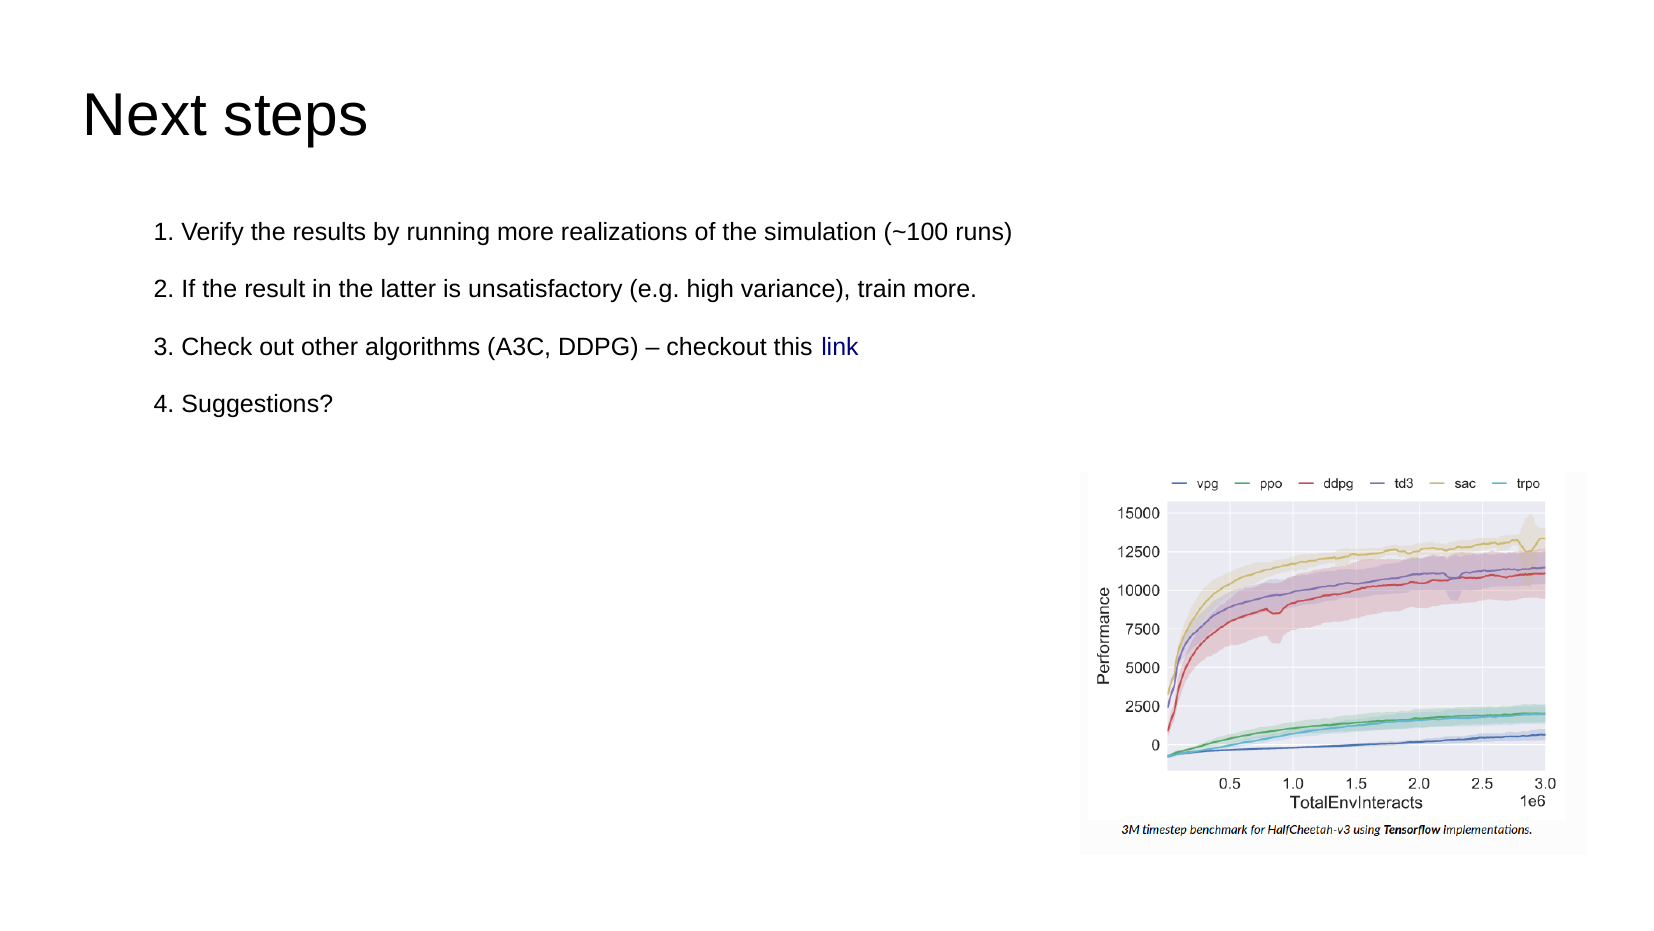

# Next steps
1. Verify the results by running more realizations of the simulation (~100 runs)
2. If the result in the latter is unsatisfactory (e.g. high variance), train more.
3. Check out other algorithms (A3C, DDPG) – checkout this link
4. Suggestions?